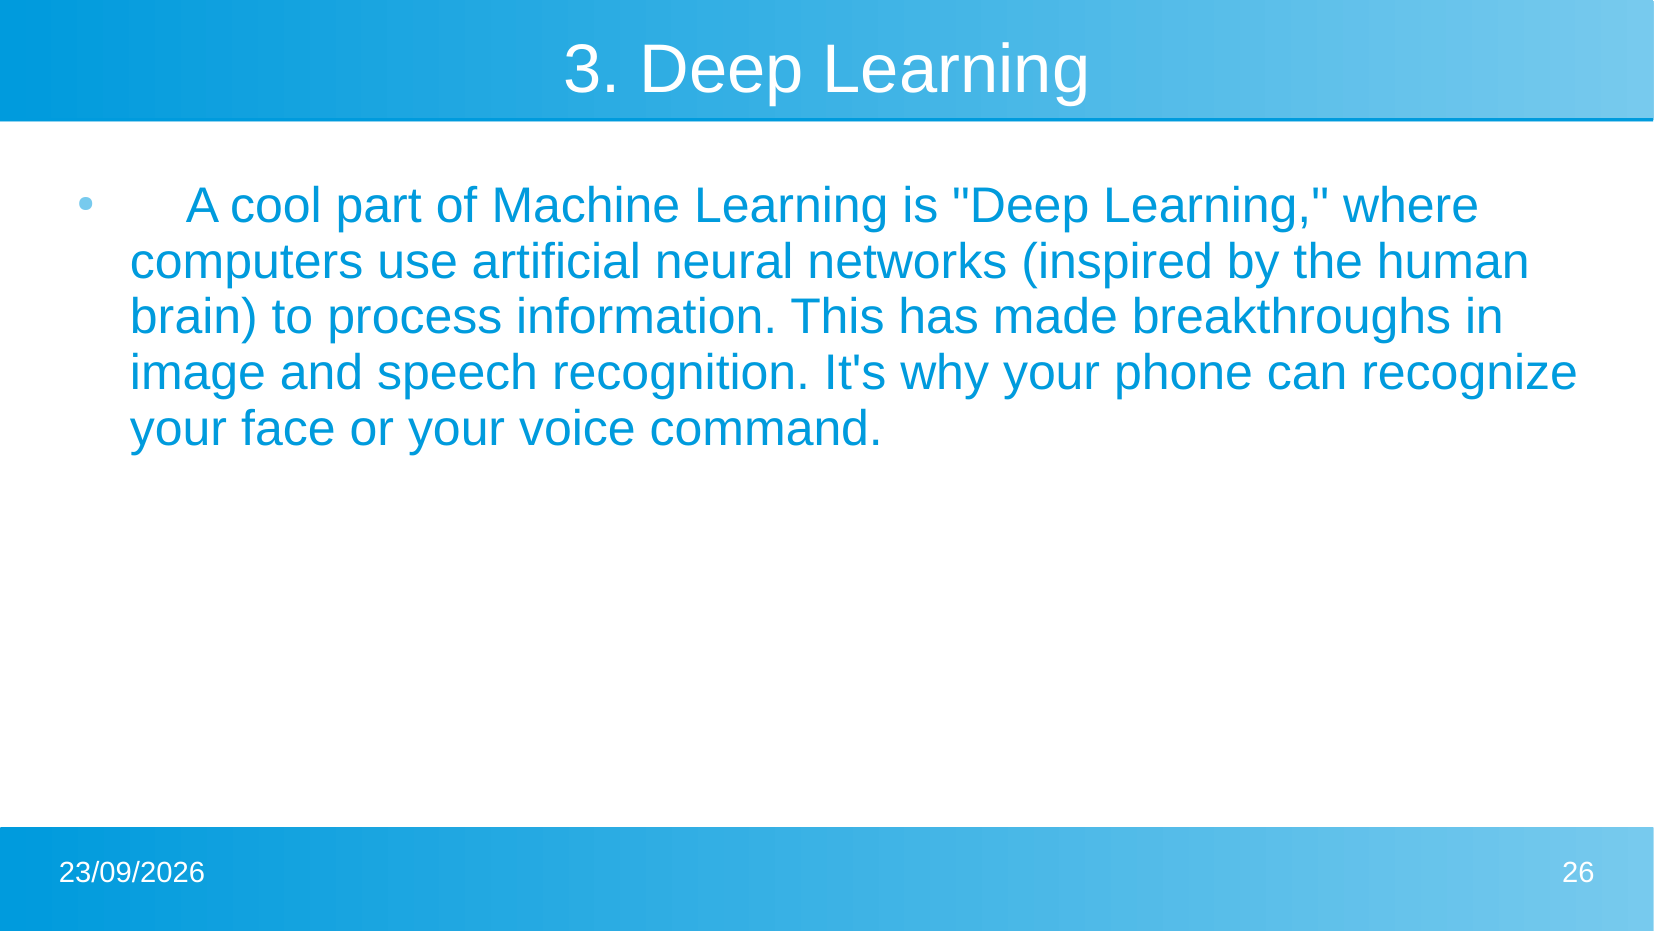

# 3. Deep Learning
 A cool part of Machine Learning is "Deep Learning," where computers use artificial neural networks (inspired by the human brain) to process information. This has made breakthroughs in image and speech recognition. It's why your phone can recognize your face or your voice command.
26